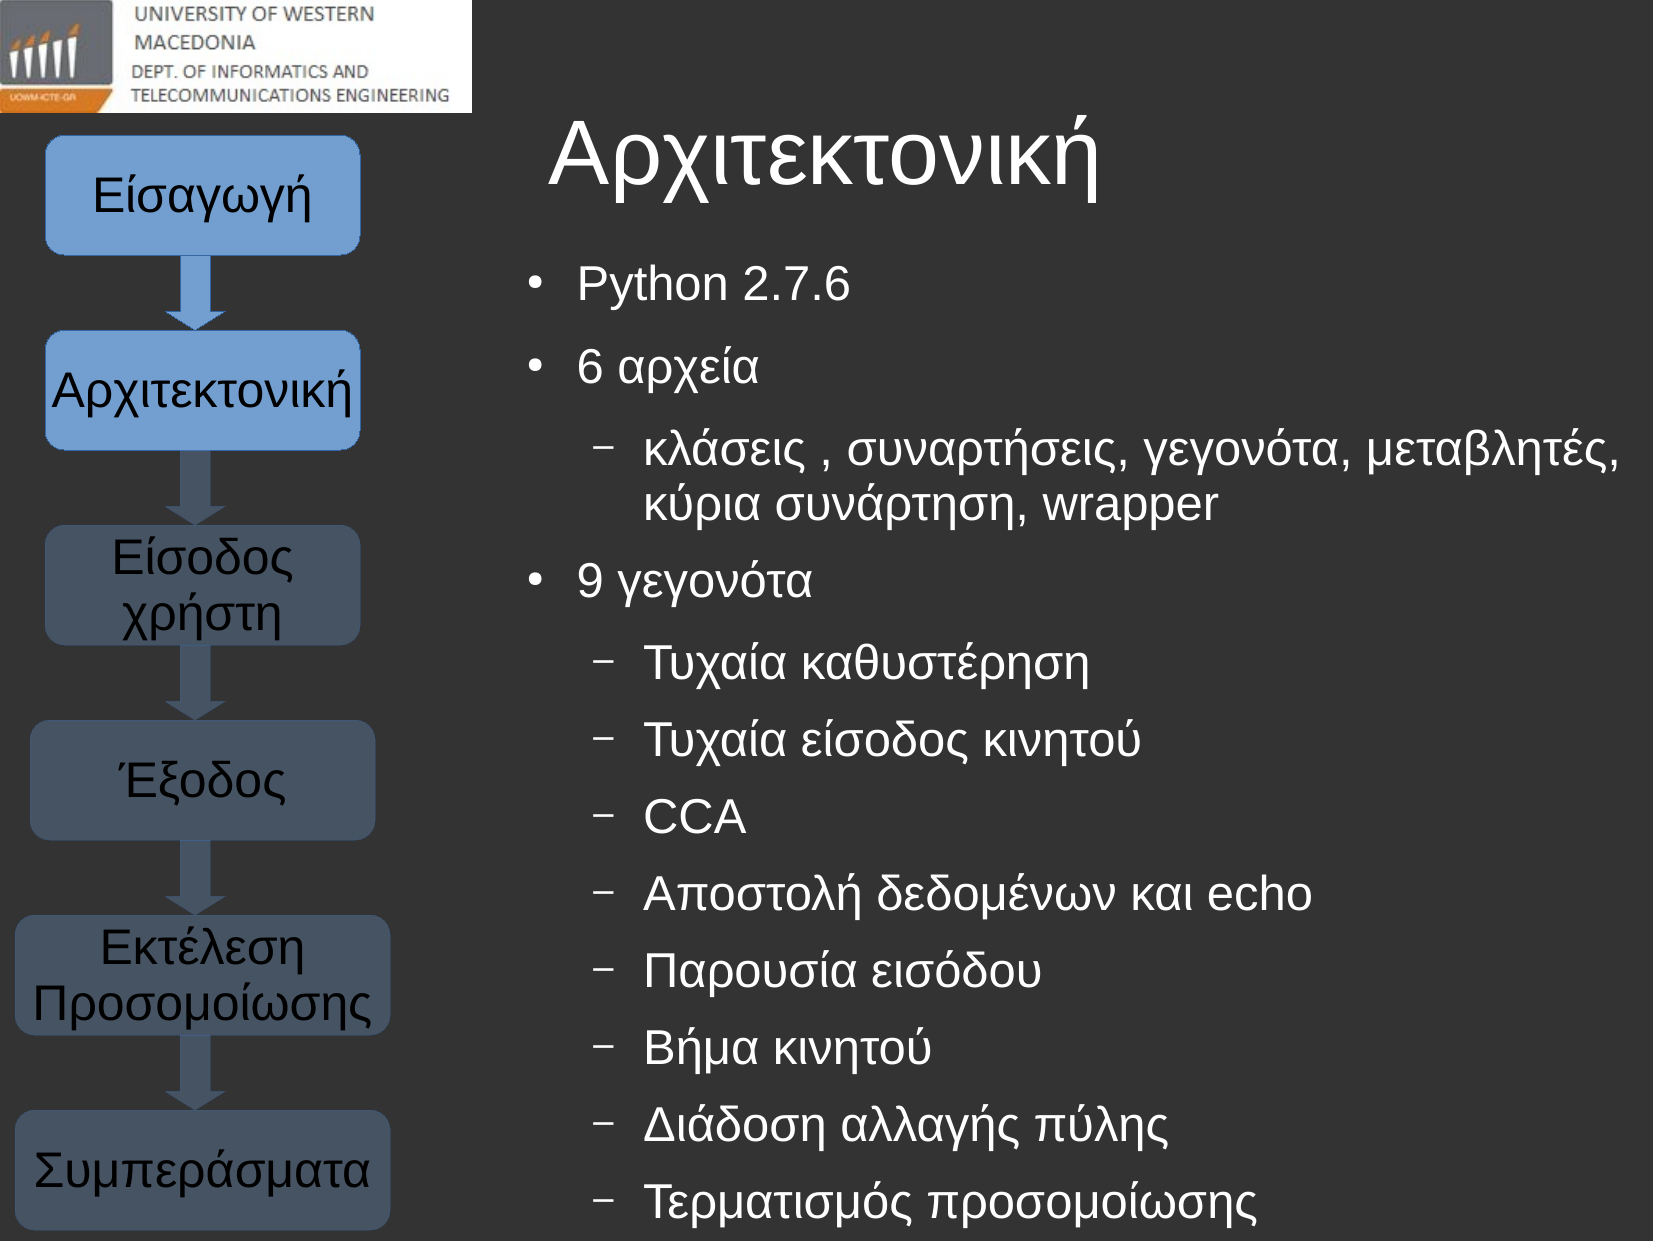

# Αρχιτεκτονική
Είσαγωγή
Python 2.7.6
6 αρχεία
κλάσεις , συναρτήσεις, γεγονότα, μεταβλητές, κύρια συνάρτηση, wrapper
9 γεγονότα
Τυχαία καθυστέρηση
Τυχαία είσοδος κινητού
CCA
Αποστολή δεδομένων και echo
Παρουσία εισόδου
Βήμα κινητού
Διάδοση αλλαγής πύλης
Τερματισμός προσομοίωσης
Αρχιτεκτονική
Είσοδος
χρήστη
Έξοδος
Εκτέλεση
Προσομοίωσης
Συμπεράσματα